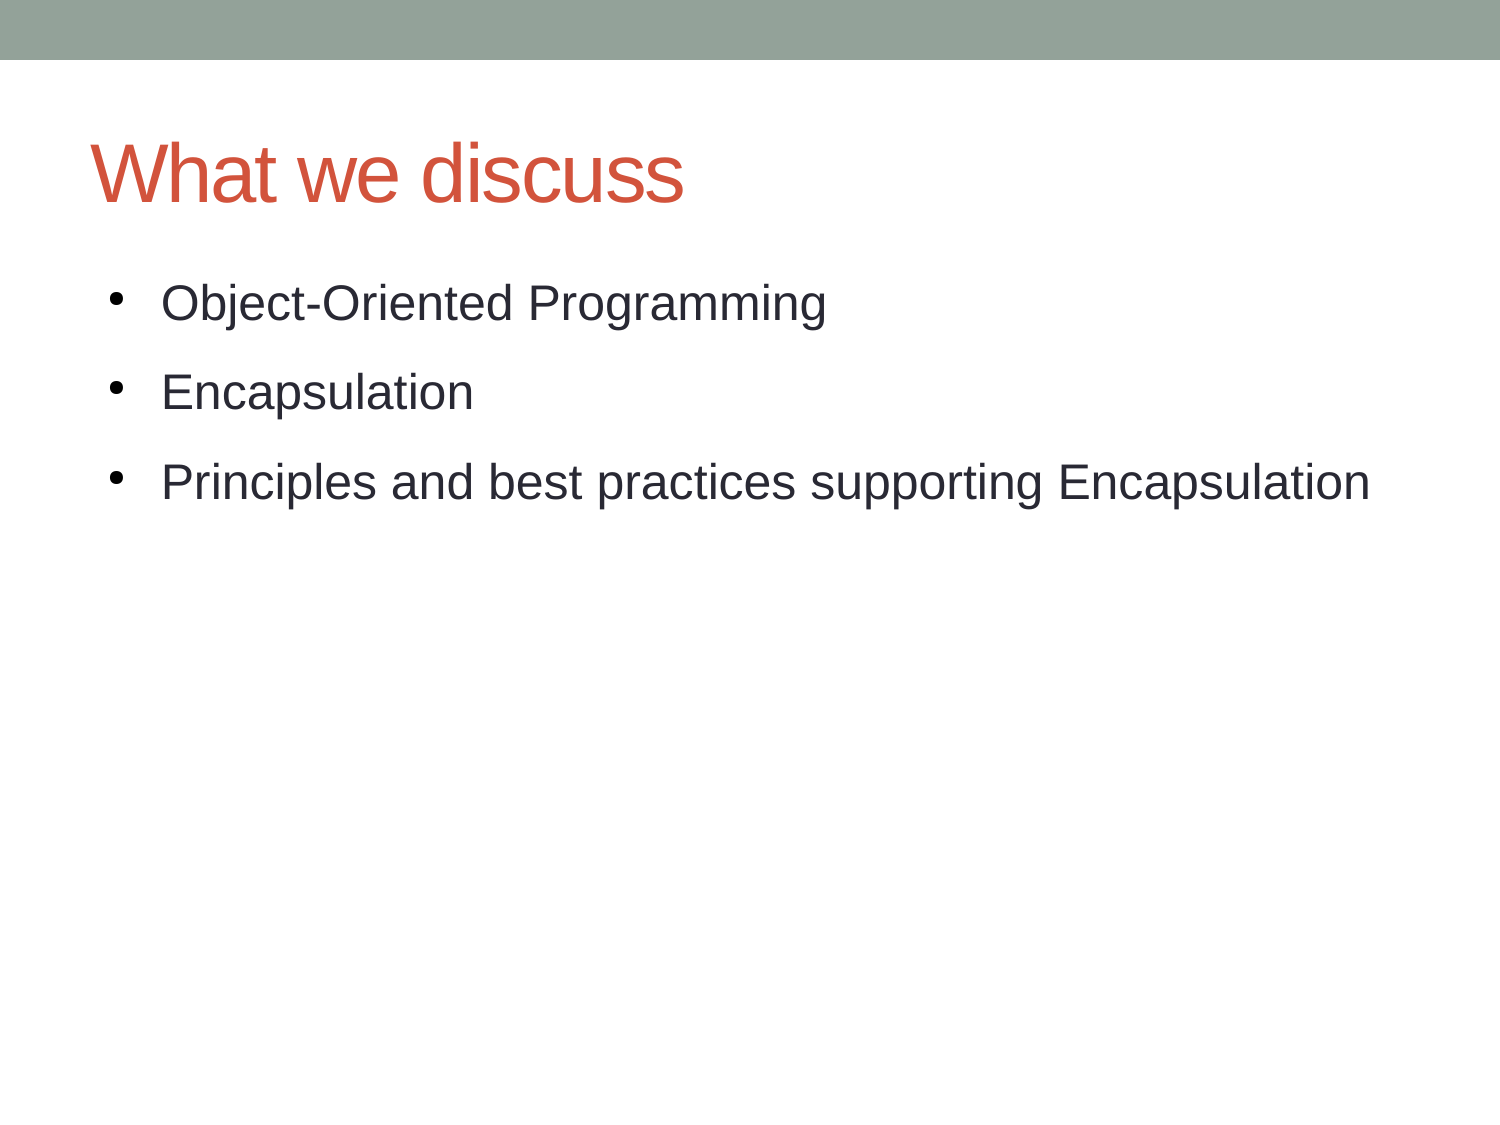

# What we discuss
Object-Oriented Programming
Encapsulation
Principles and best practices supporting Encapsulation